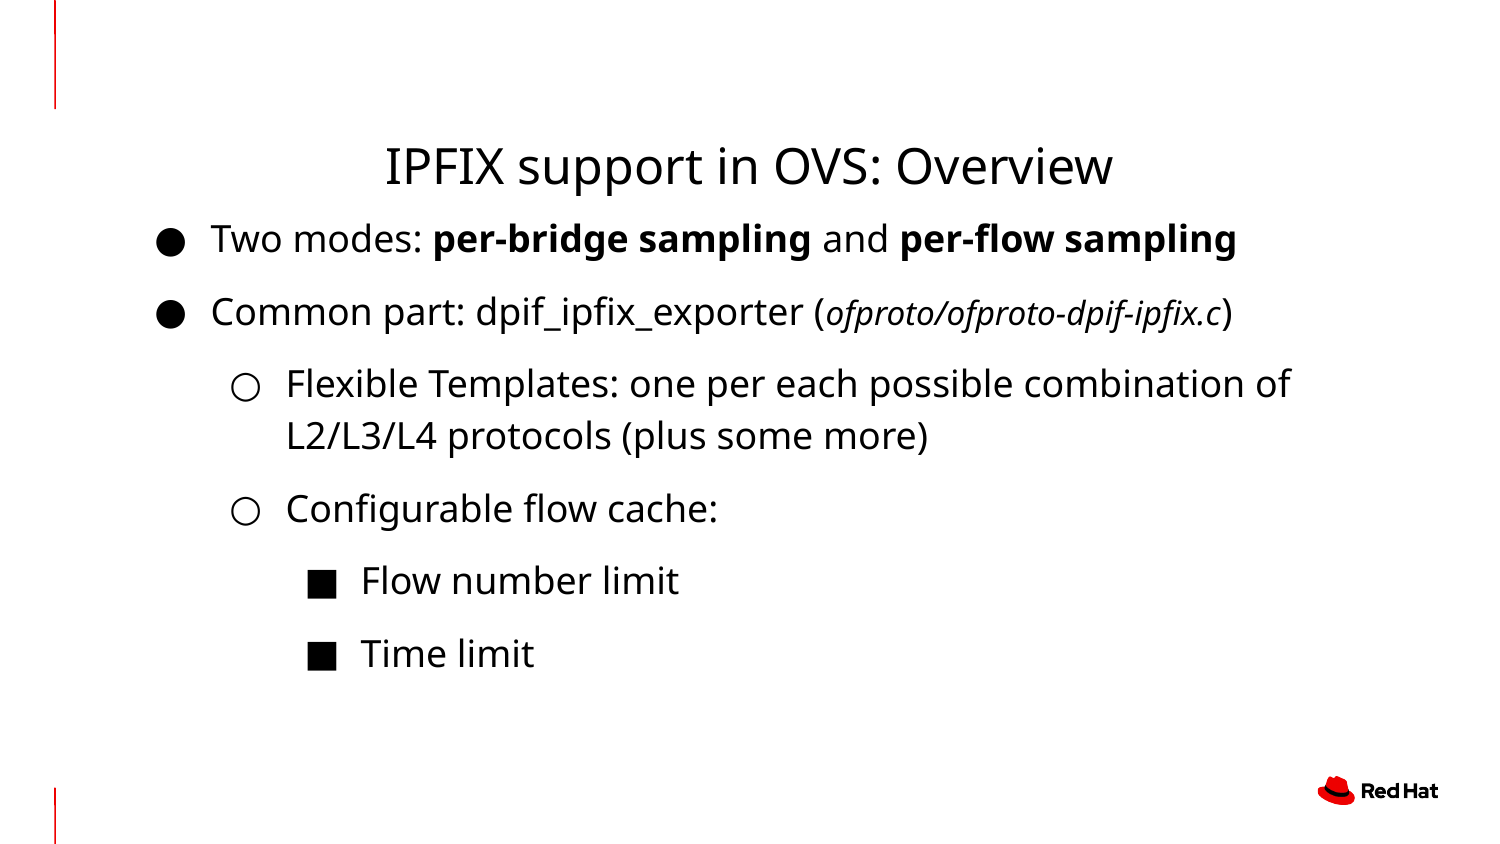

# IPFIX support in OVS: Overview
Two modes: per-bridge sampling and per-flow sampling
Common part: dpif_ipfix_exporter (ofproto/ofproto-dpif-ipfix.c)
Flexible Templates: one per each possible combination of L2/L3/L4 protocols (plus some more)
Configurable flow cache:
Flow number limit
Time limit